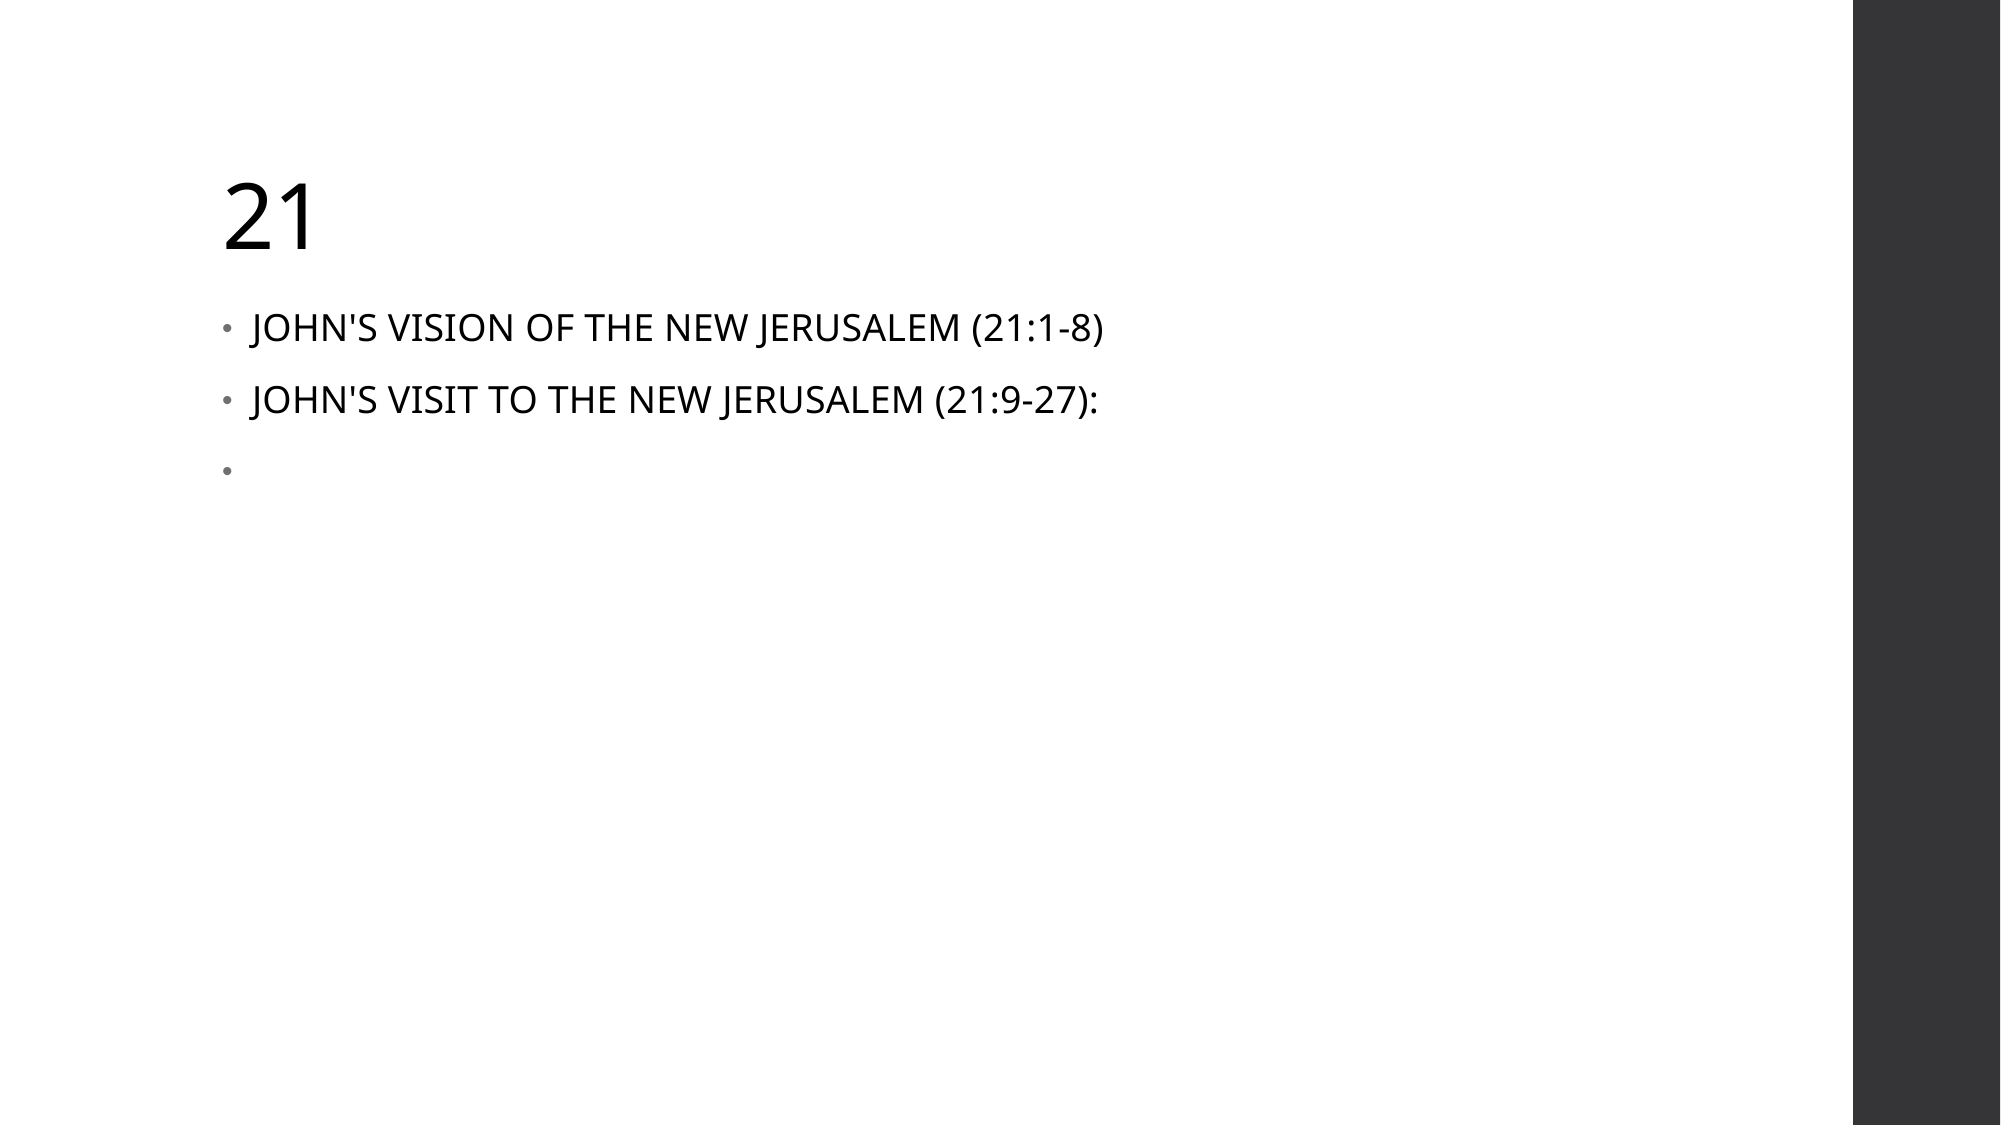

# 21
JOHN'S VISION OF THE NEW JERUSALEM (21:1-8)
JOHN'S VISIT TO THE NEW JERUSALEM (21:9-27):